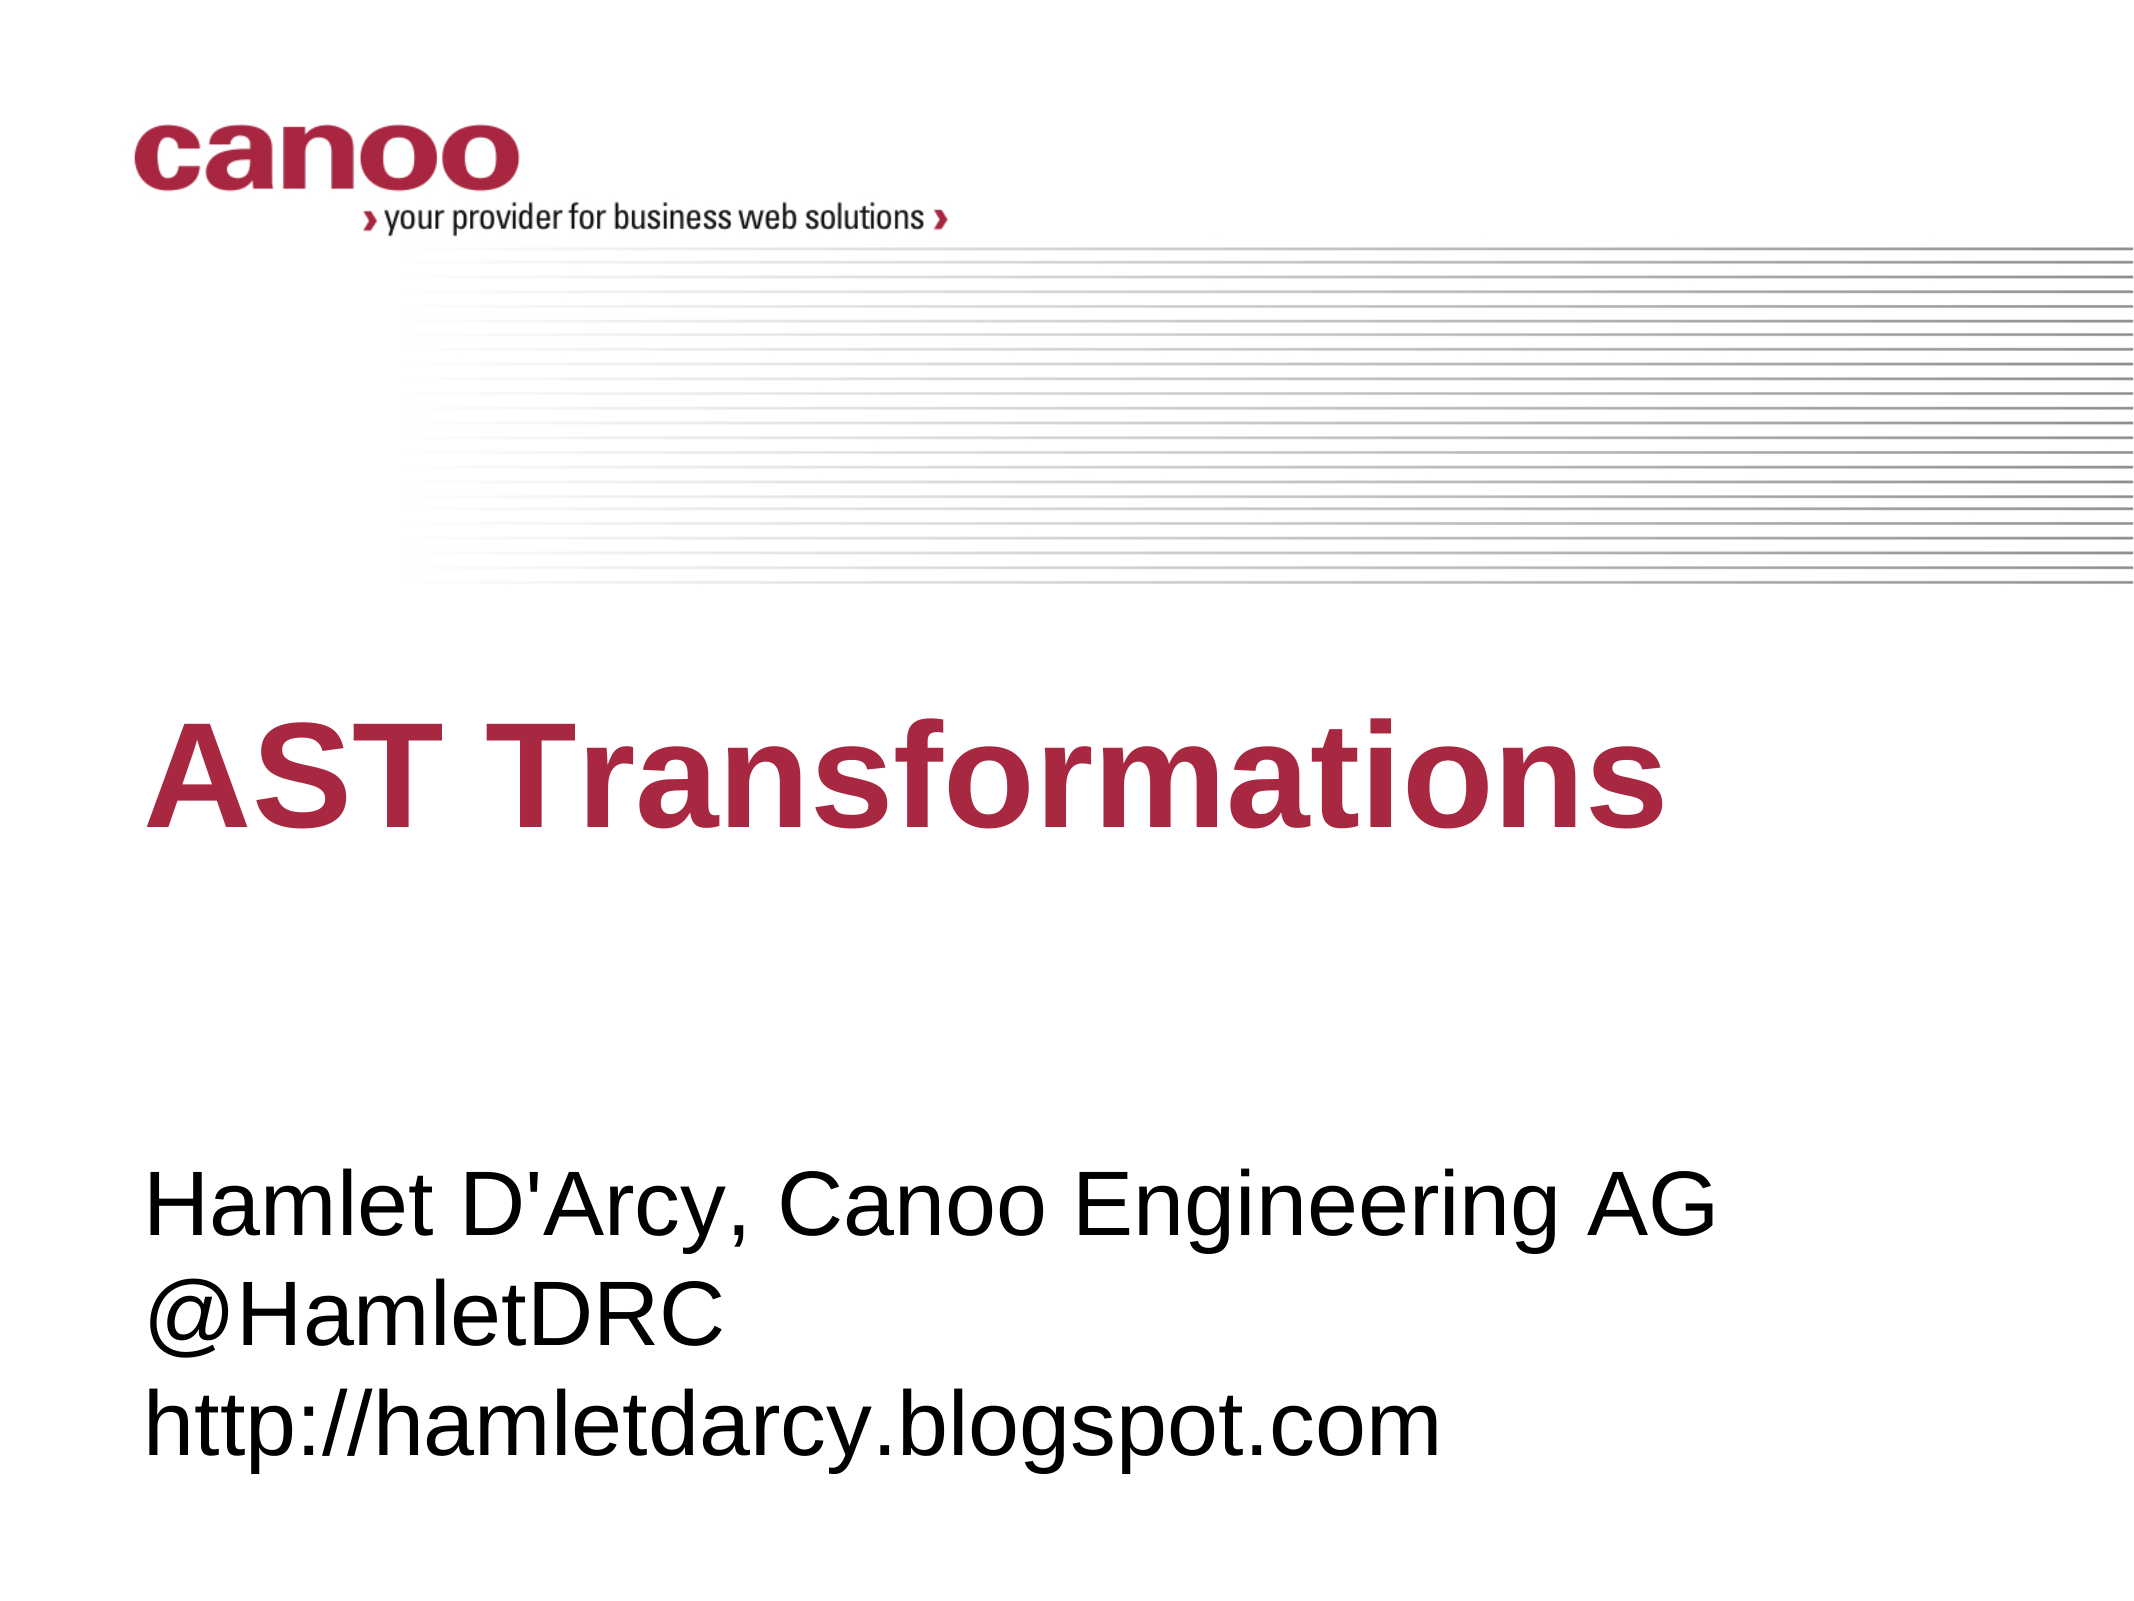

AST Transformations
Hamlet D'Arcy, Canoo Engineering AG
@HamletDRC
http://hamletdarcy.blogspot.com